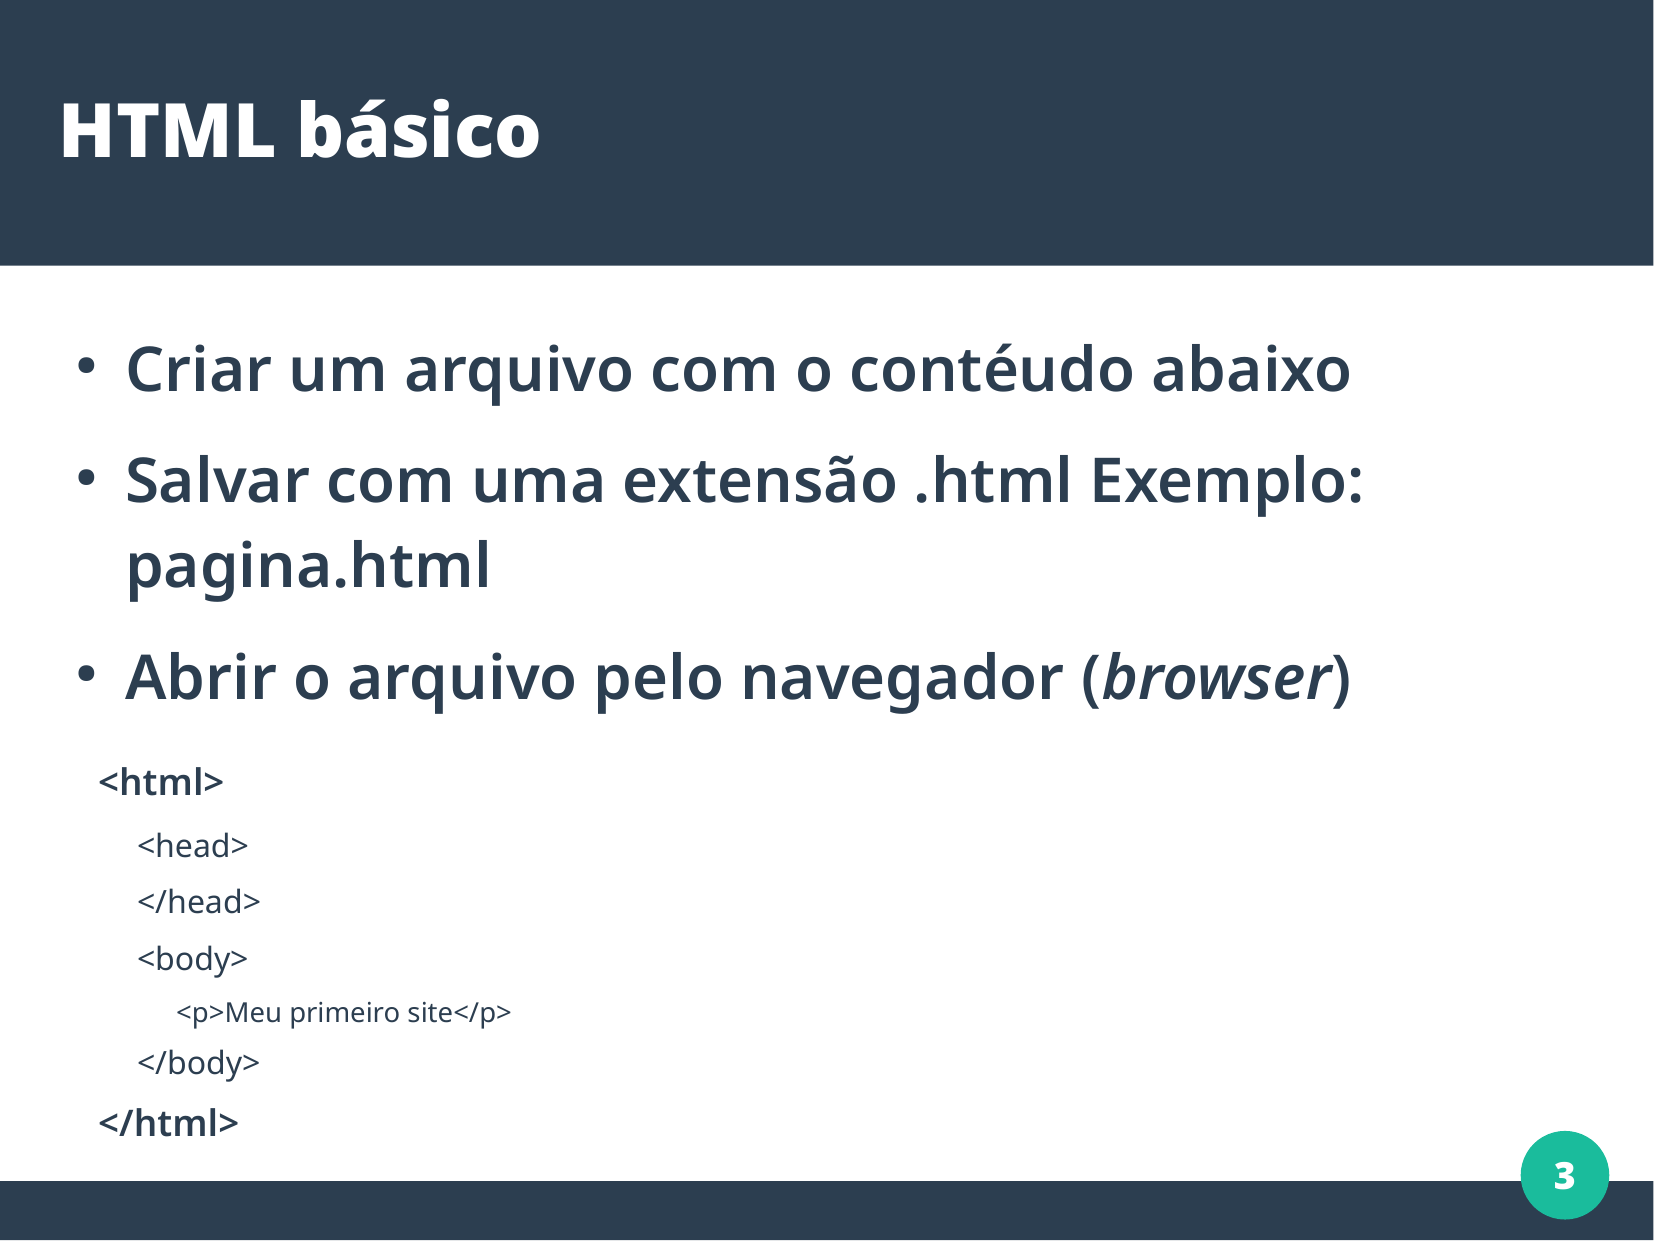

# HTML básico
Criar um arquivo com o contéudo abaixo
Salvar com uma extensão .html Exemplo: pagina.html
Abrir o arquivo pelo navegador (browser)
<html>
<head>
</head>
<body>
<p>Meu primeiro site</p>
</body>
</html>
3